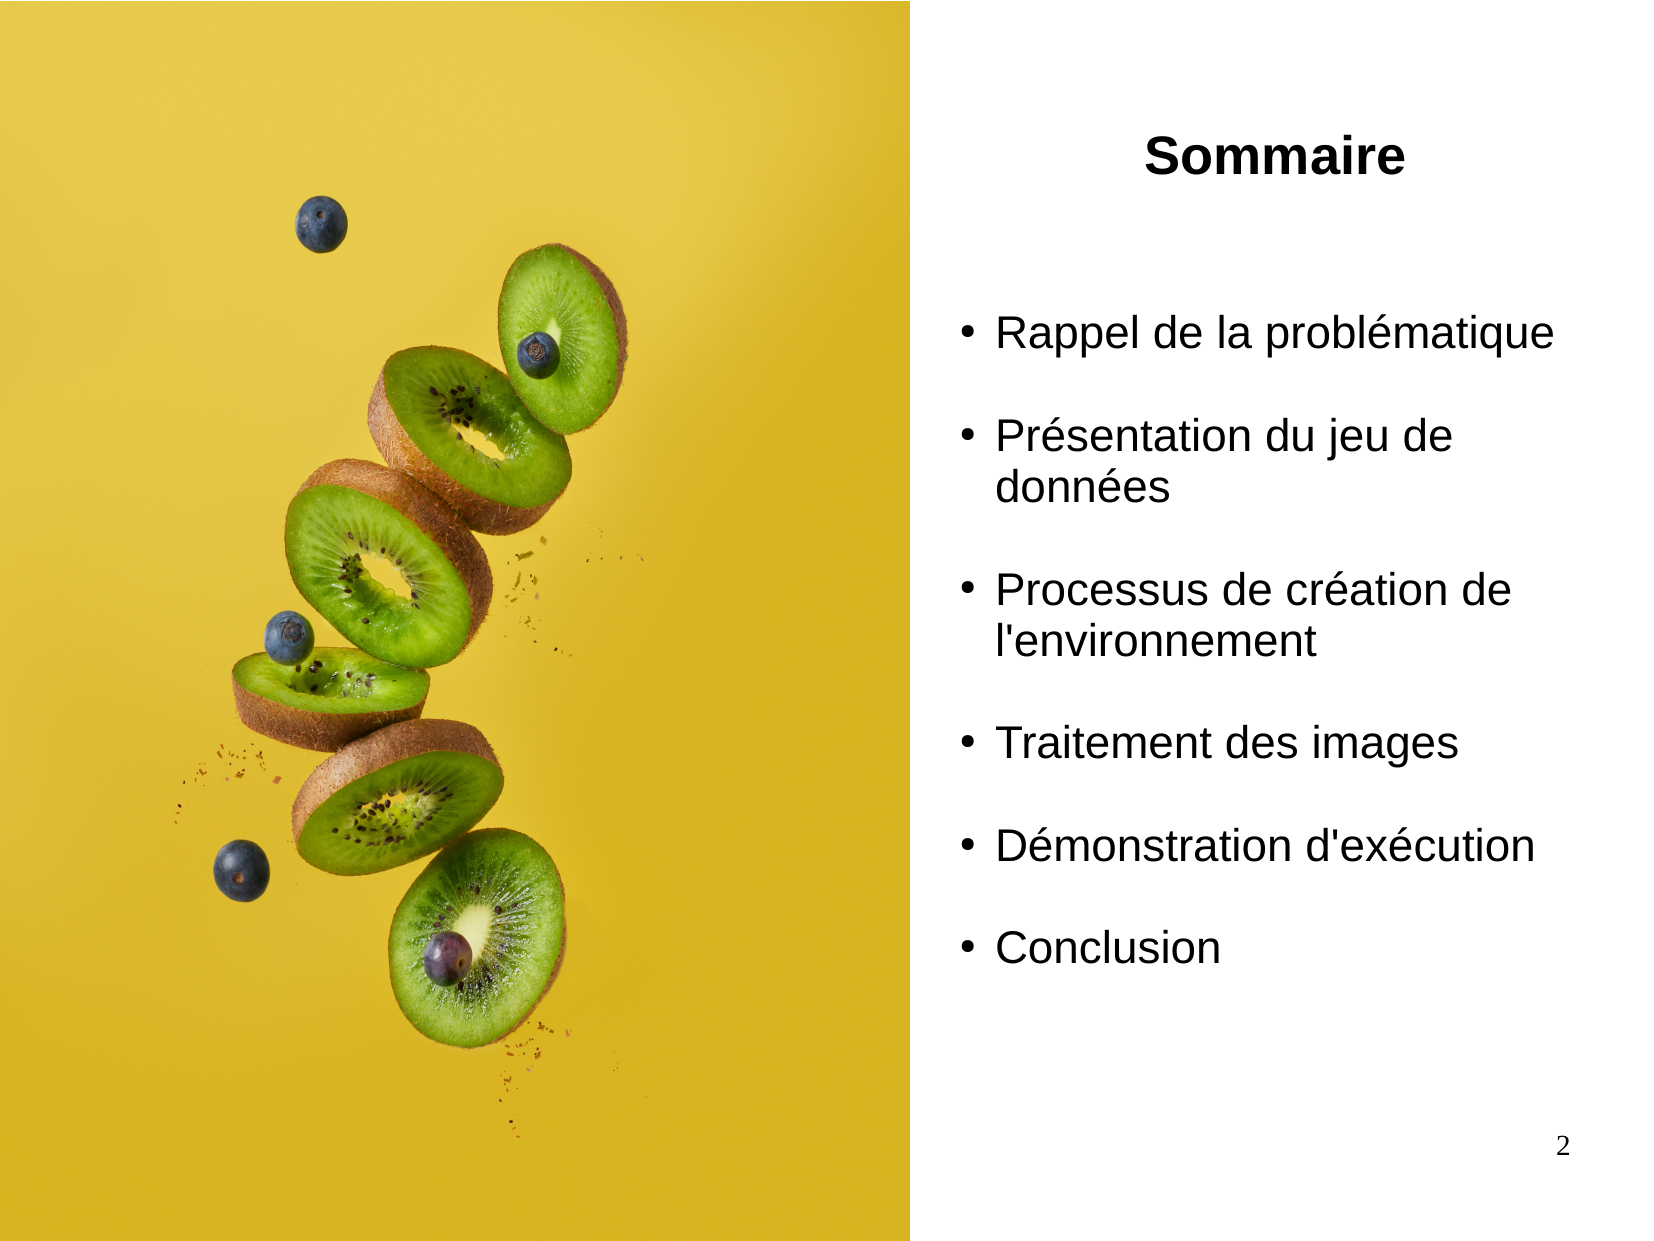

Sommaire
Rappel de la problématique
Présentation du jeu de données
Processus de création de l'environnement
Traitement des images
Démonstration d'exécution
Conclusion
2